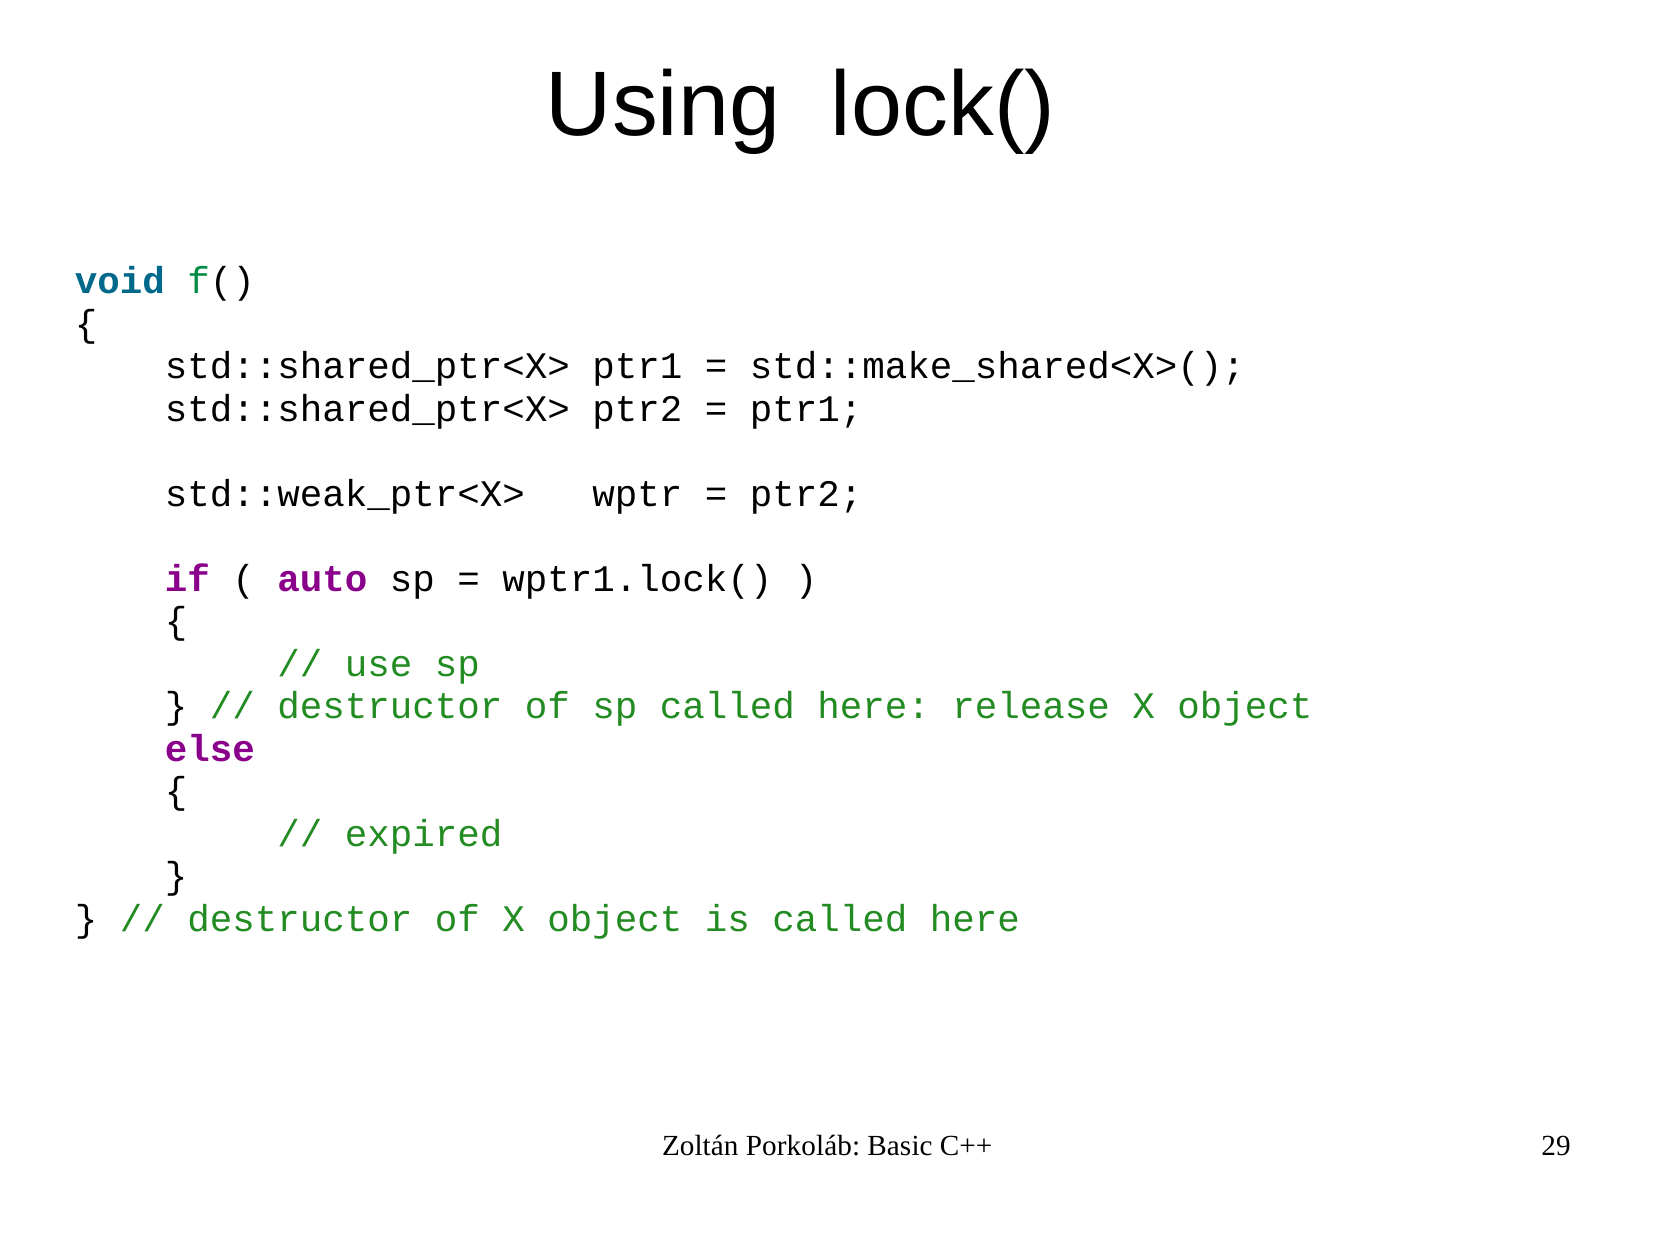

# Using lock()
void f()
{
 std::shared_ptr<X> ptr1 = std::make_shared<X>();
 std::shared_ptr<X> ptr2 = ptr1;
 std::weak_ptr<X> wptr = ptr2;
 if ( auto sp = wptr1.lock() )
 {
 // use sp
 } // destructor of sp called here: release X object
 else
 {
 // expired
 }
} // destructor of X object is called here
Zoltán Porkoláb: Basic C++
29